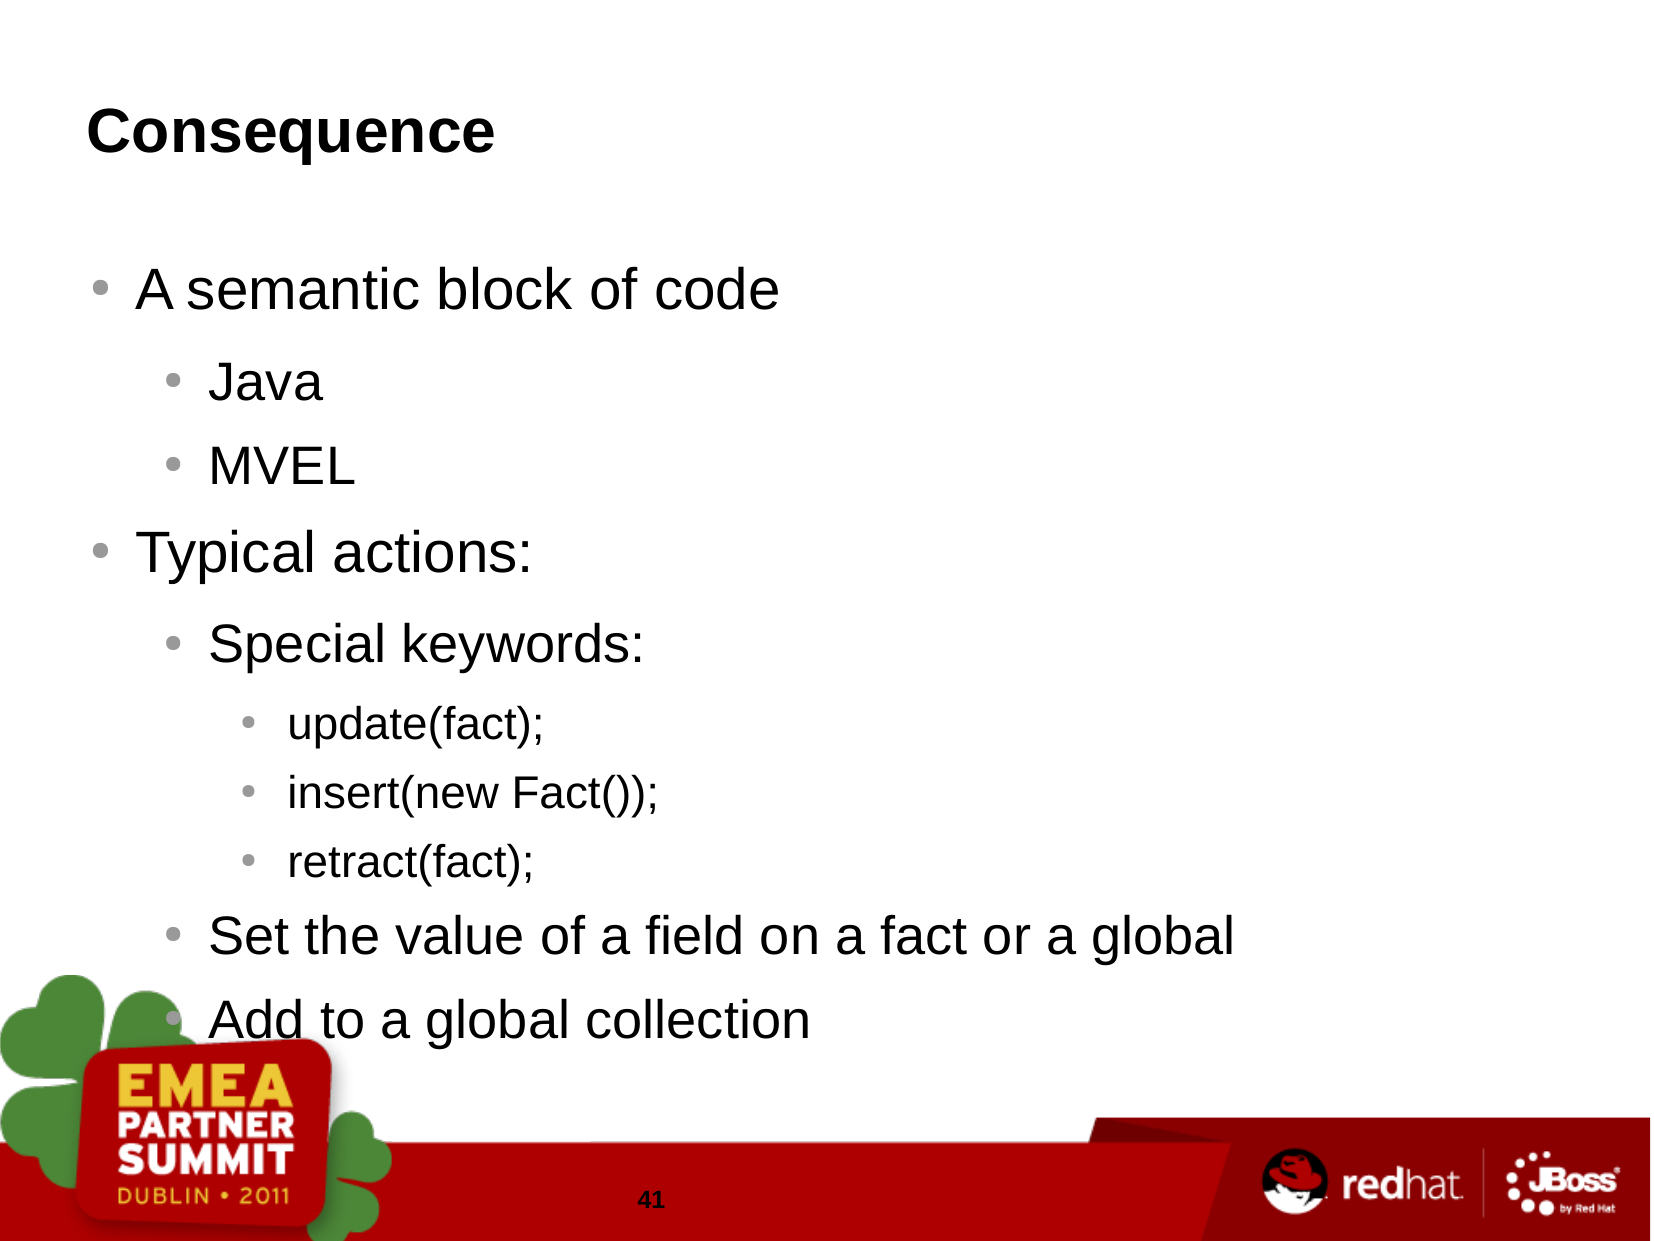

# Consequence
A semantic block of code
Java
MVEL
Typical actions:
Special keywords:
update(fact);
insert(new Fact());
retract(fact);
Set the value of a field on a fact or a global
Add to a global collection